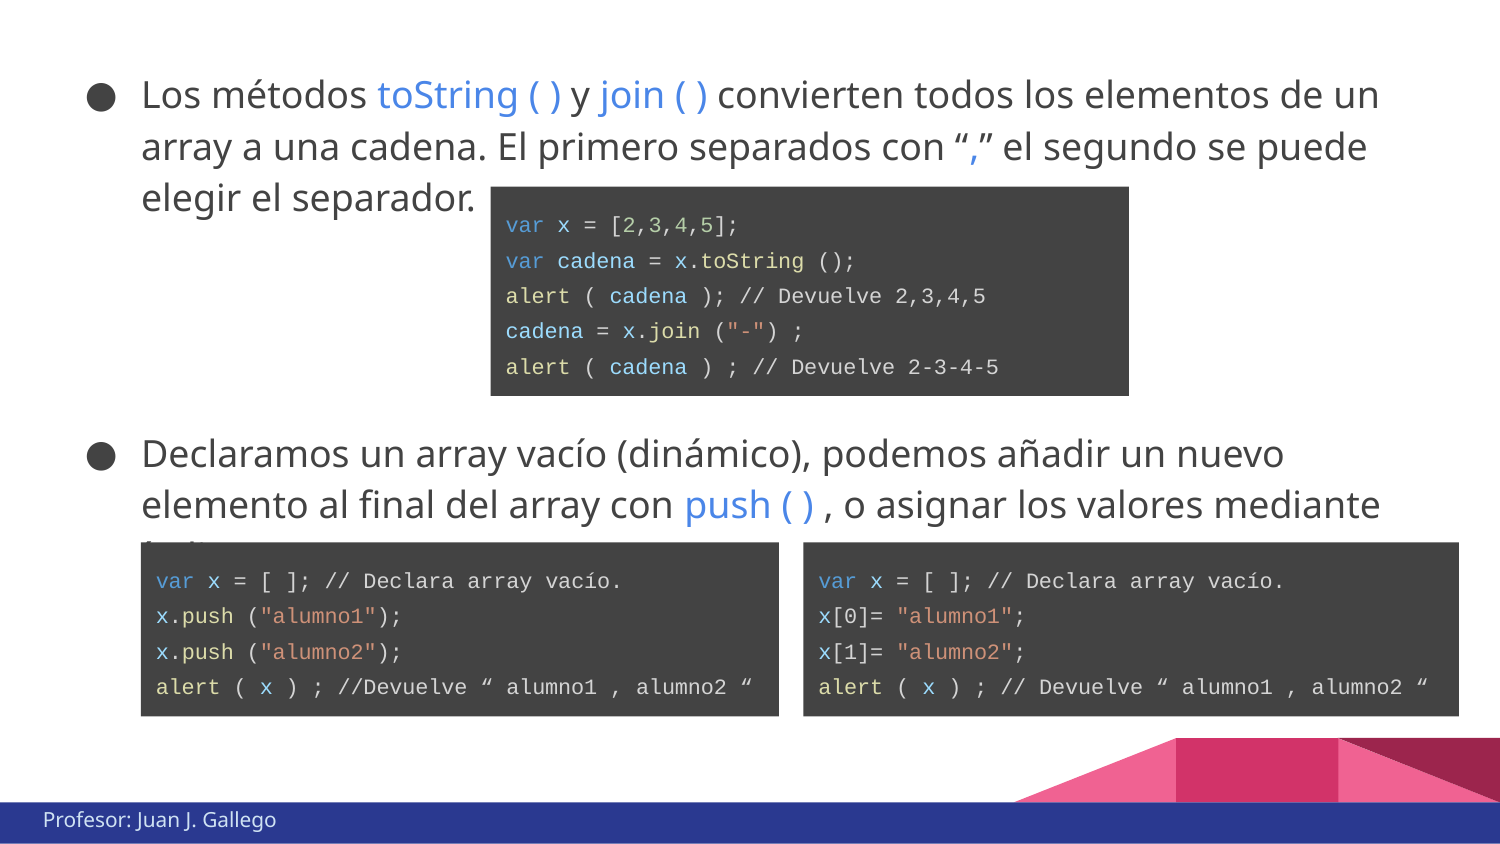

# Los métodos toString ( ) y join ( ) convierten todos los elementos de un array a una cadena. El primero separados con “,” el segundo se puede elegir el separador.
Declaramos un array vacío (dinámico), podemos añadir un nuevo elemento al final del array con push ( ) , o asignar los valores mediante índices.
var x = [2,3,4,5];
var cadena = x.toString ();
alert ( cadena ); // Devuelve 2,3,4,5
cadena = x.join ("-") ;
alert ( cadena ) ; // Devuelve 2-3-4-5
var x = [ ]; // Declara array vacío.
x.push ("alumno1");
x.push ("alumno2");
alert ( x ) ; //Devuelve “ alumno1 , alumno2 “
var x = [ ]; // Declara array vacío.
x[0]= "alumno1";
x[1]= "alumno2";
alert ( x ) ; // Devuelve “ alumno1 , alumno2 “